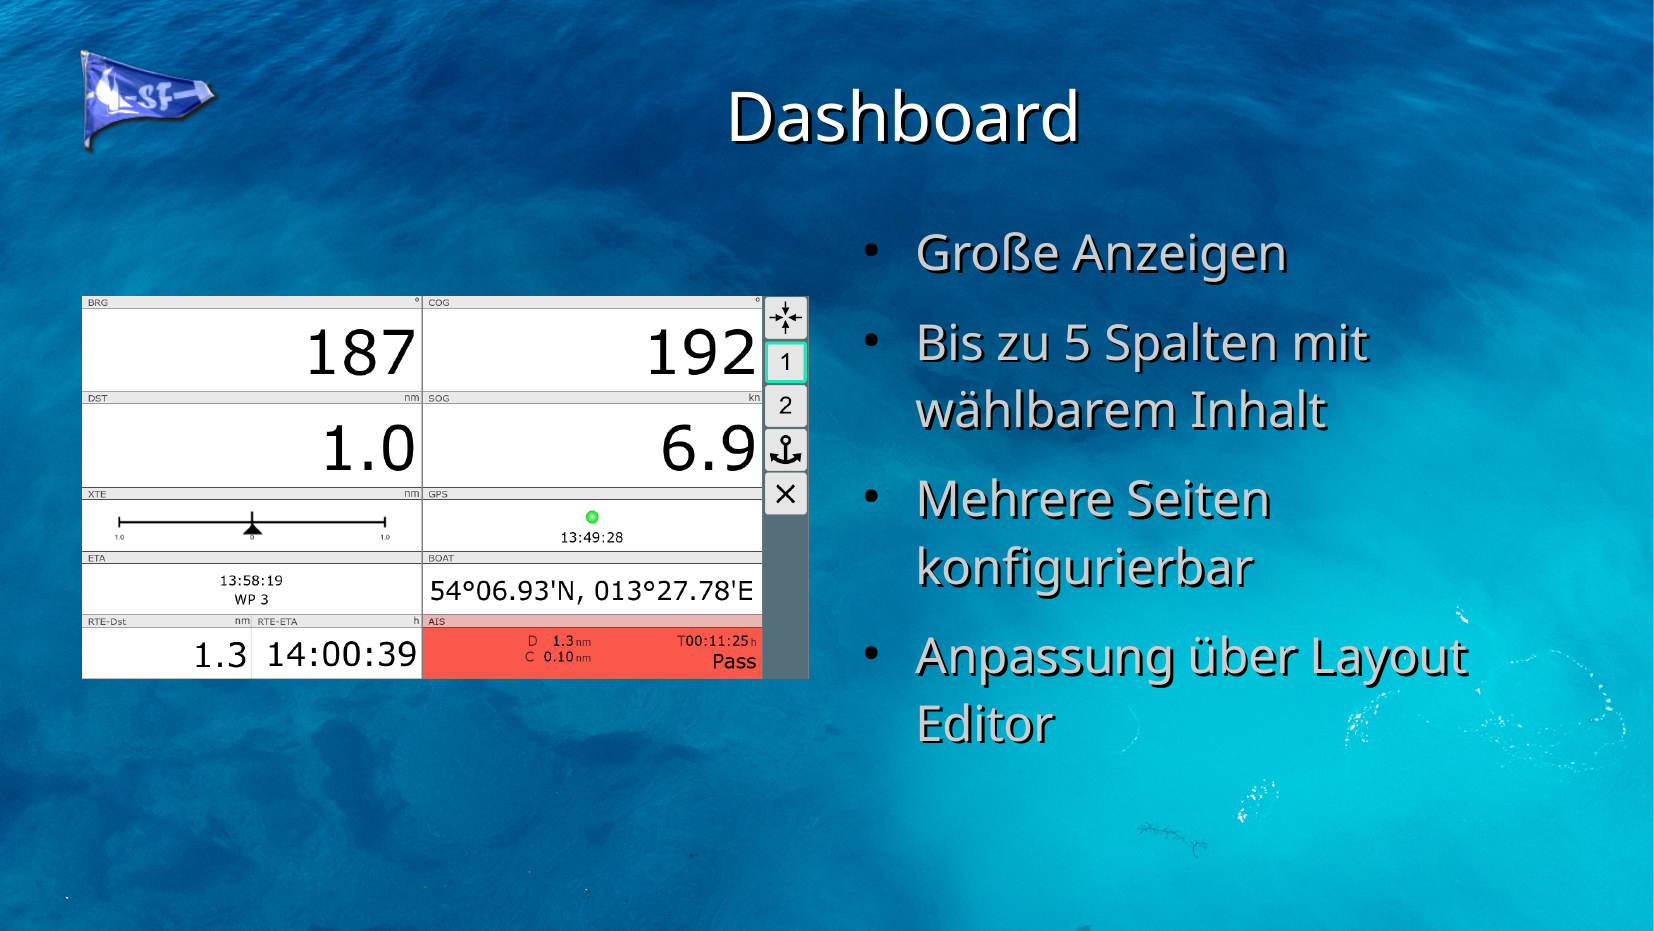

# Dashboard
Große Anzeigen
Bis zu 5 Spalten mit wählbarem Inhalt
Mehrere Seiten konfigurierbar
Anpassung über Layout Editor